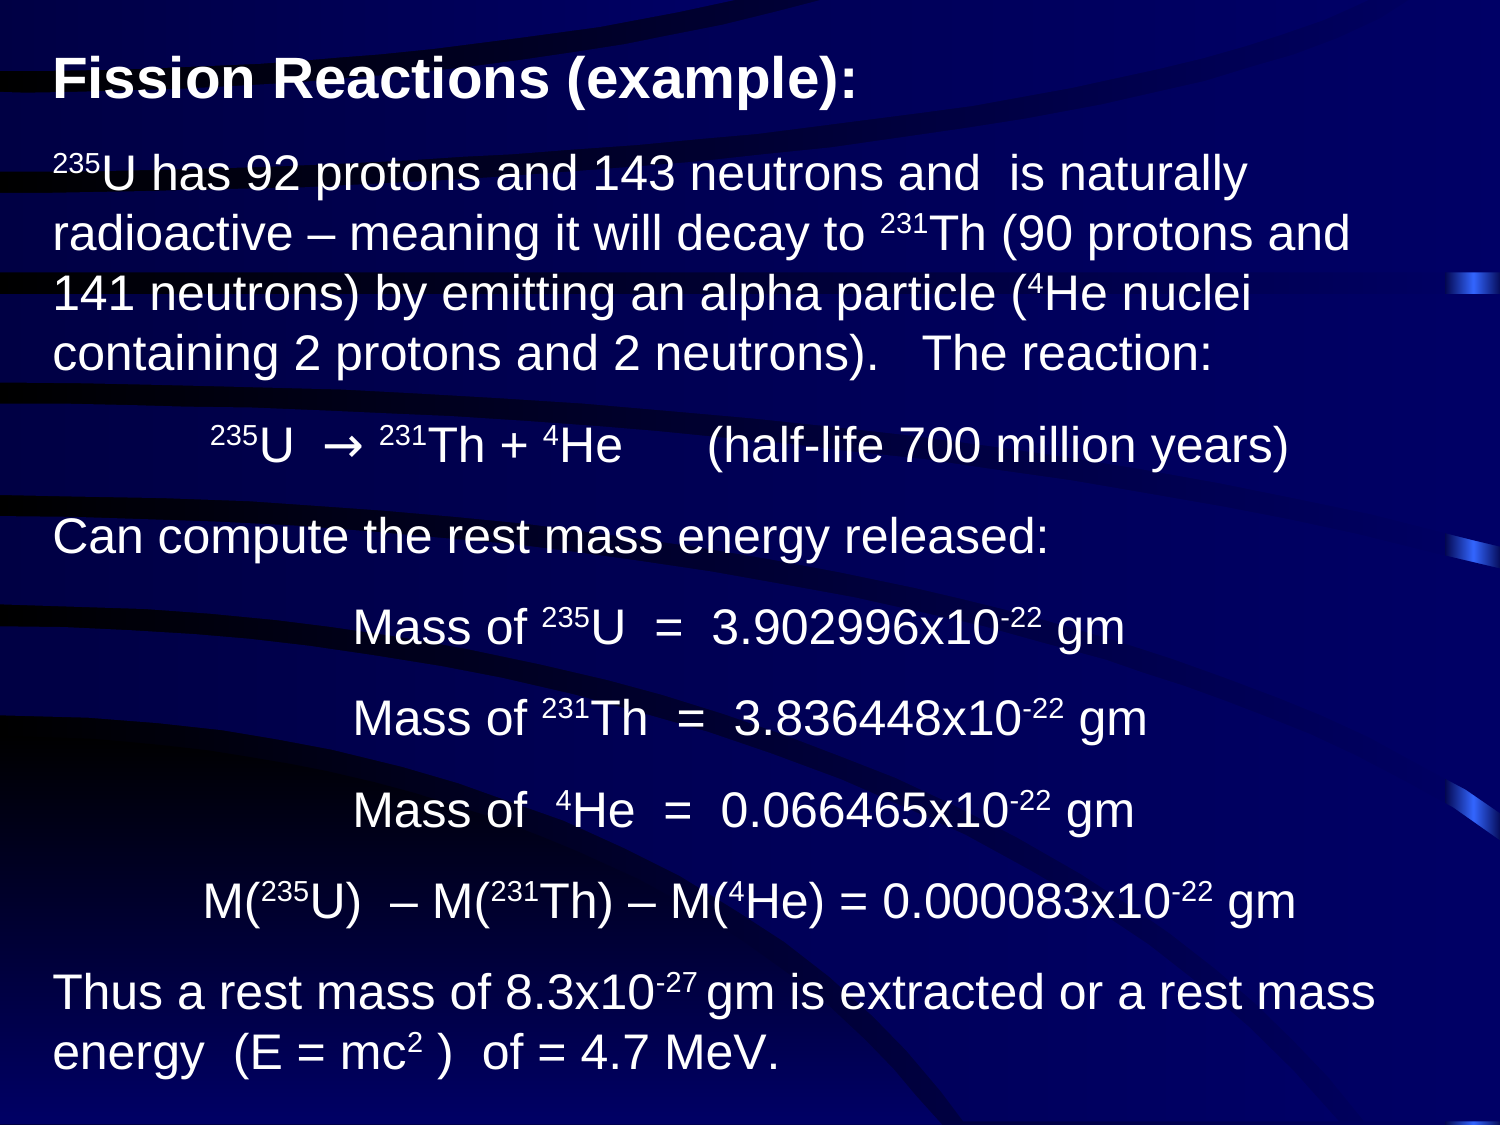

Fission Reactions (example):
235U has 92 protons and 143 neutrons and is naturally radioactive – meaning it will decay to 231Th (90 protons and 141 neutrons) by emitting an alpha particle (4He nuclei containing 2 protons and 2 neutrons). The reaction:
235U → 231Th + 4He (half-life 700 million years)
Can compute the rest mass energy released:
		Mass of 235U = 3.902996x10-22 gm
		Mass of 231Th = 3.836448x10-22 gm
		Mass of 4He = 0.066465x10-22 gm
	M(235U) – M(231Th) – M(4He) = 0.000083x10-22 gm
Thus a rest mass of 8.3x10-27 gm is extracted or a rest mass energy (E = mc2 ) of = 4.7 MeV.